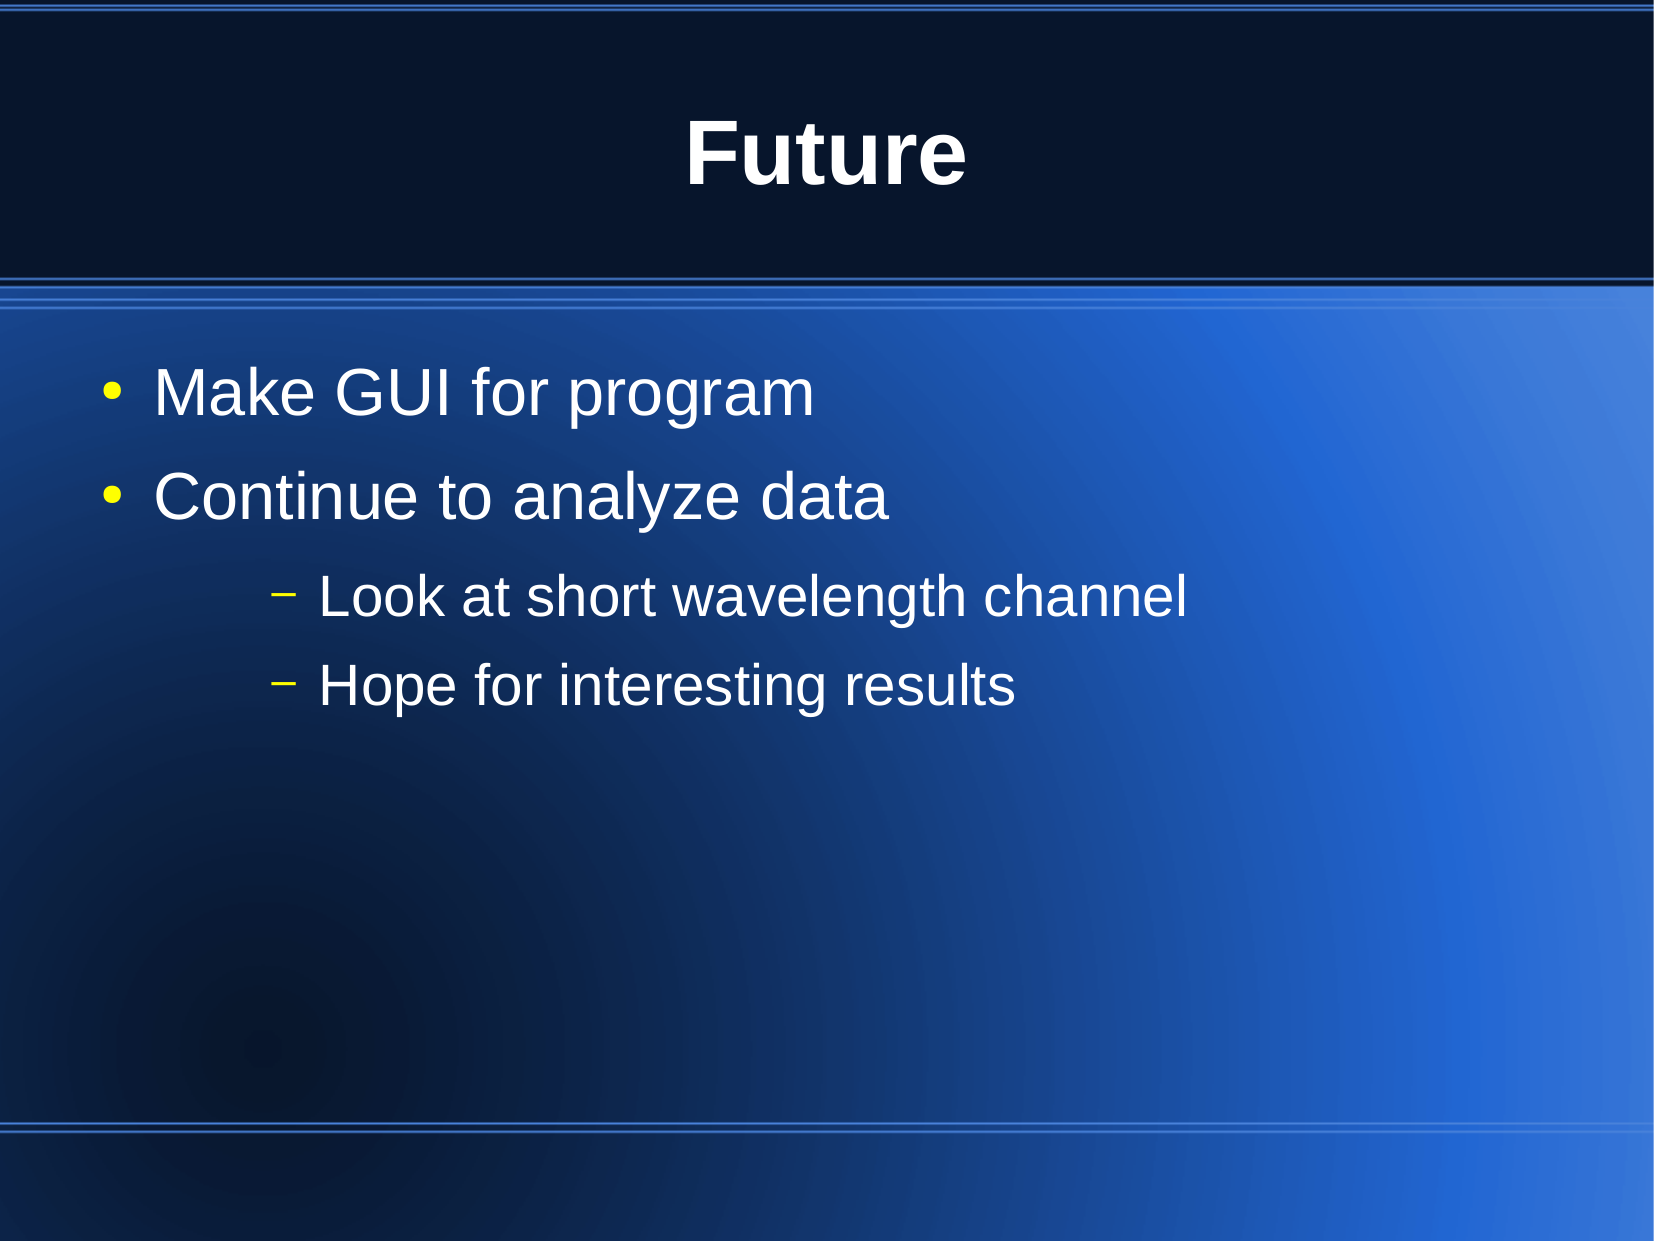

# Future
Make GUI for program
Continue to analyze data
Look at short wavelength channel
Hope for interesting results